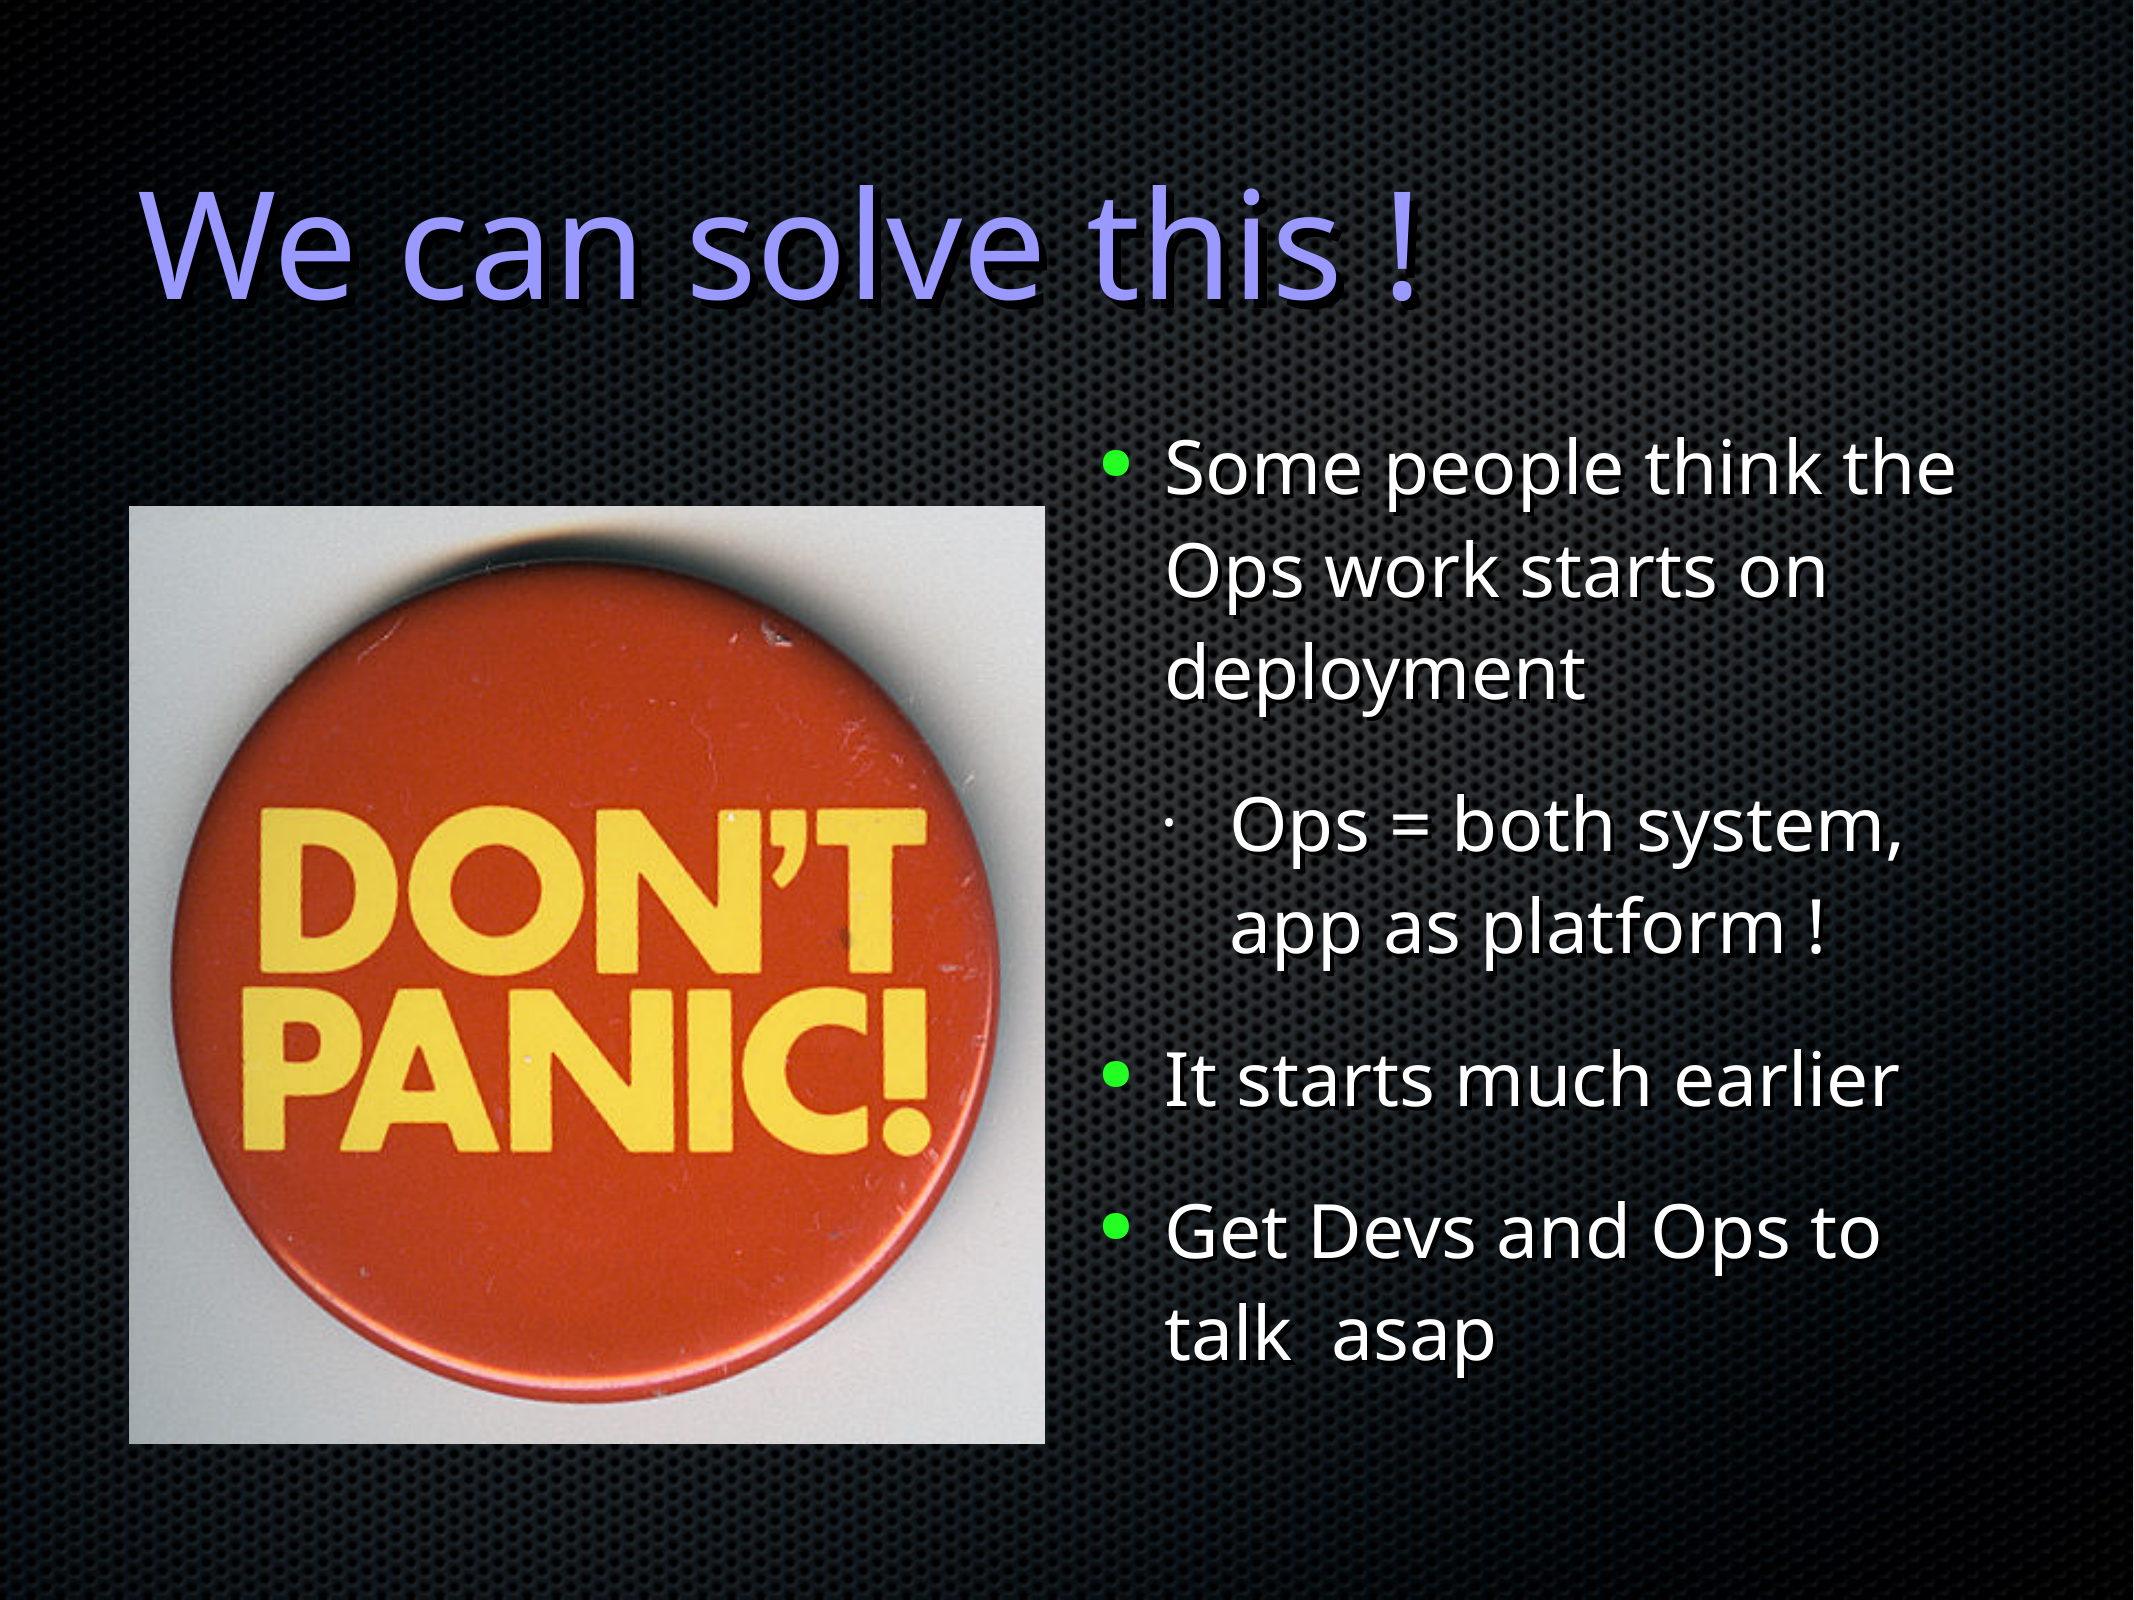

# We can solve this !
Some people think the Ops work starts on deployment
Ops = both system, app as platform !
It starts much earlier
Get Devs and Ops to talk asap